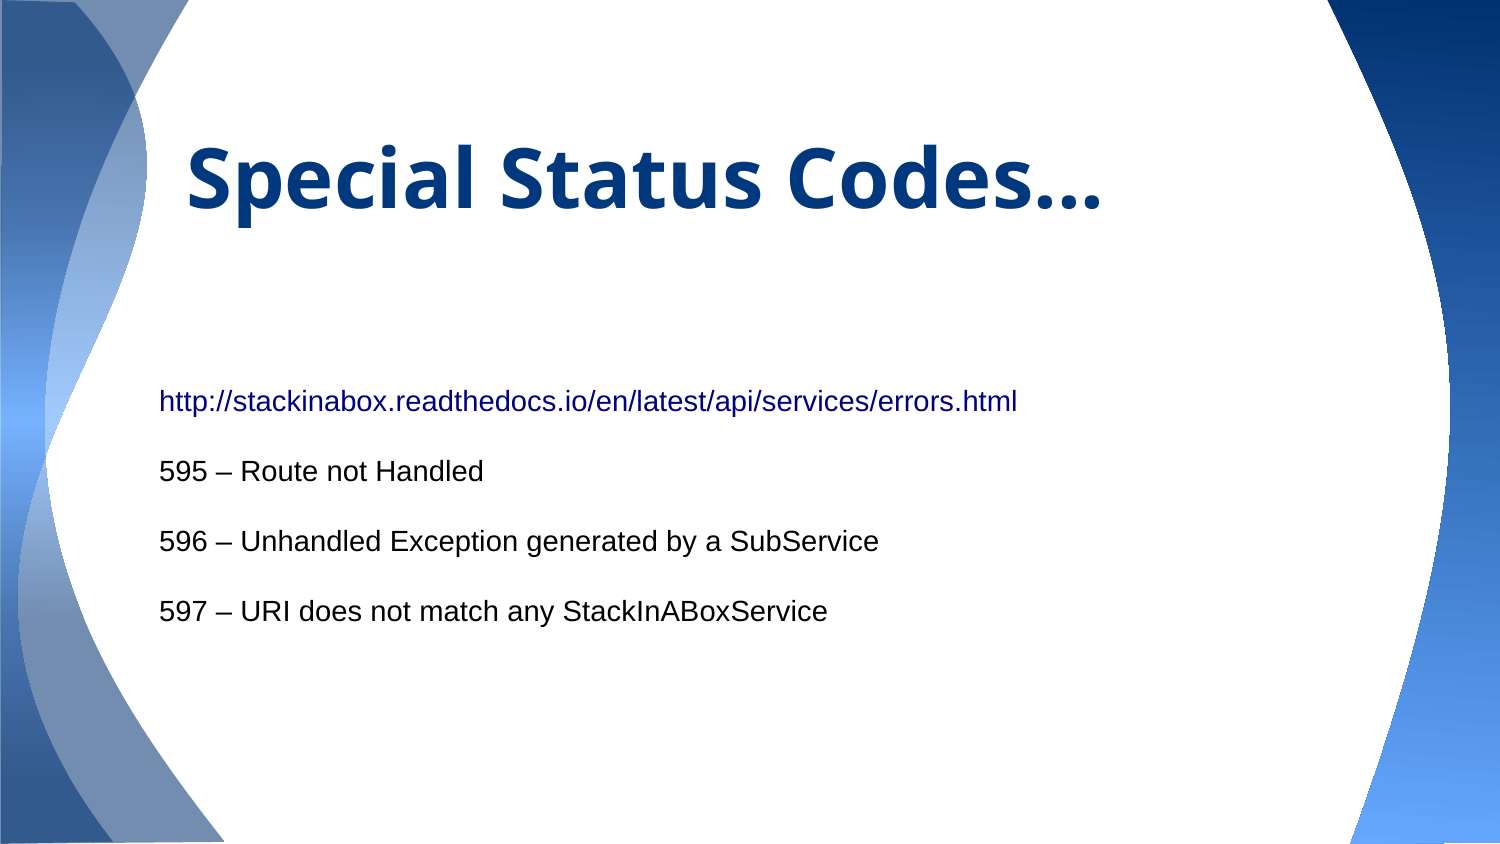

Special Status Codes...
# http://stackinabox.readthedocs.io/en/latest/api/services/errors.html 595 – Route not Handled 596 – Unhandled Exception generated by a SubService 597 – URI does not match any StackInABoxService